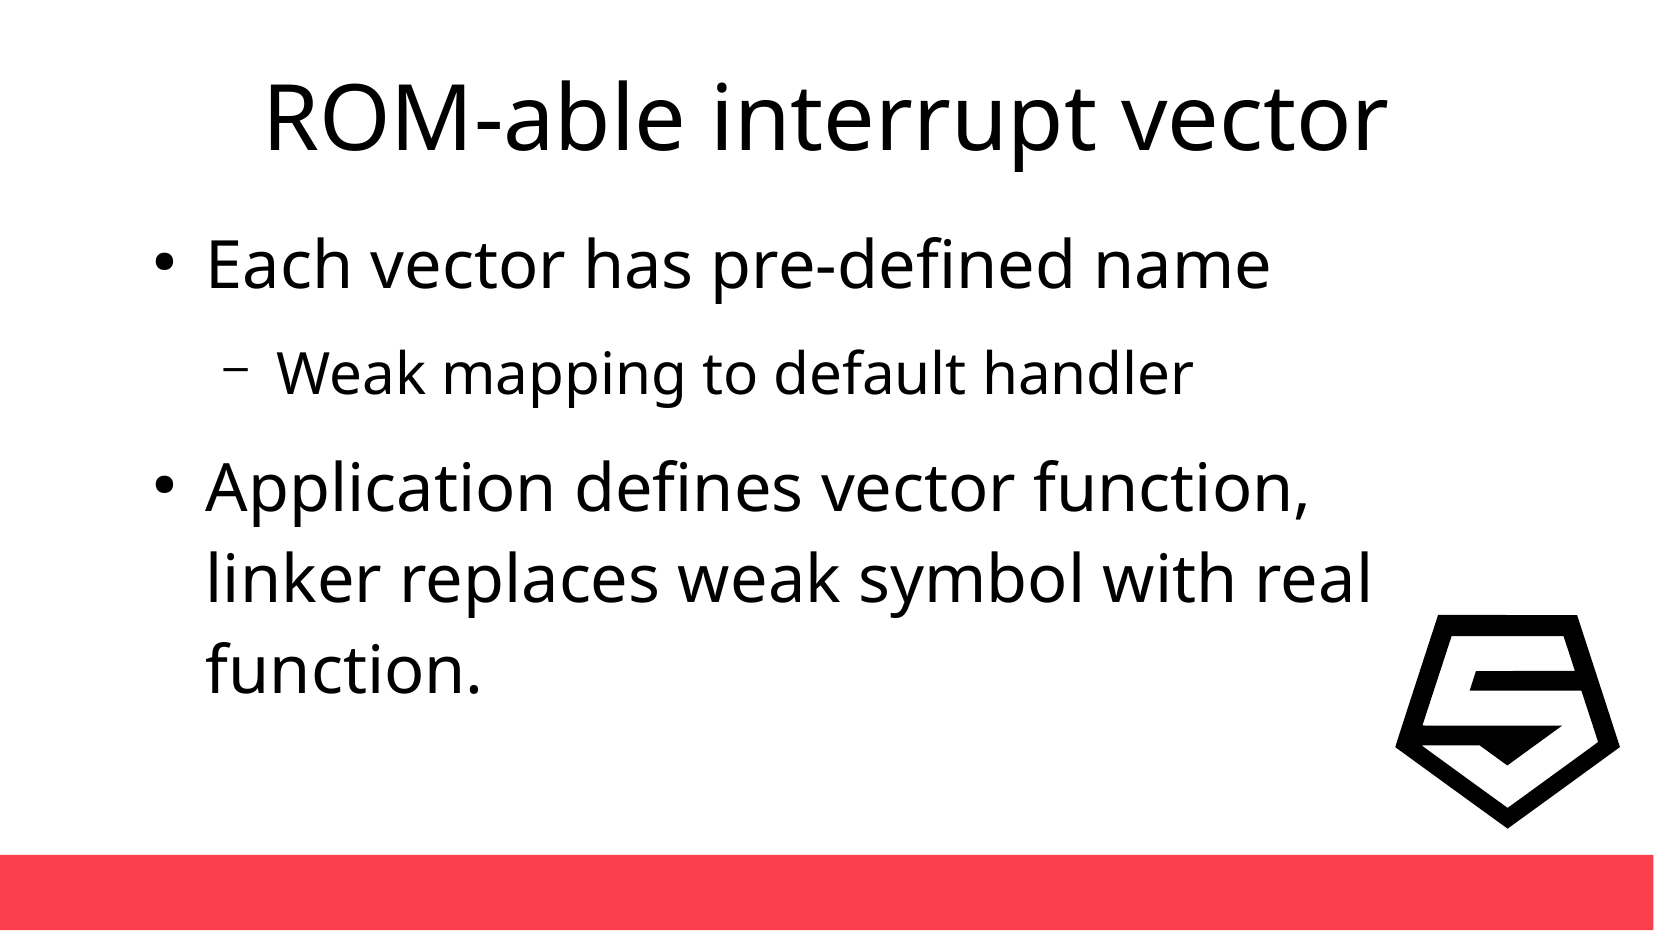

# ROM-able interrupt vector
Each vector has pre-defined name
Weak mapping to default handler
Application defines vector function, linker replaces weak symbol with real function.